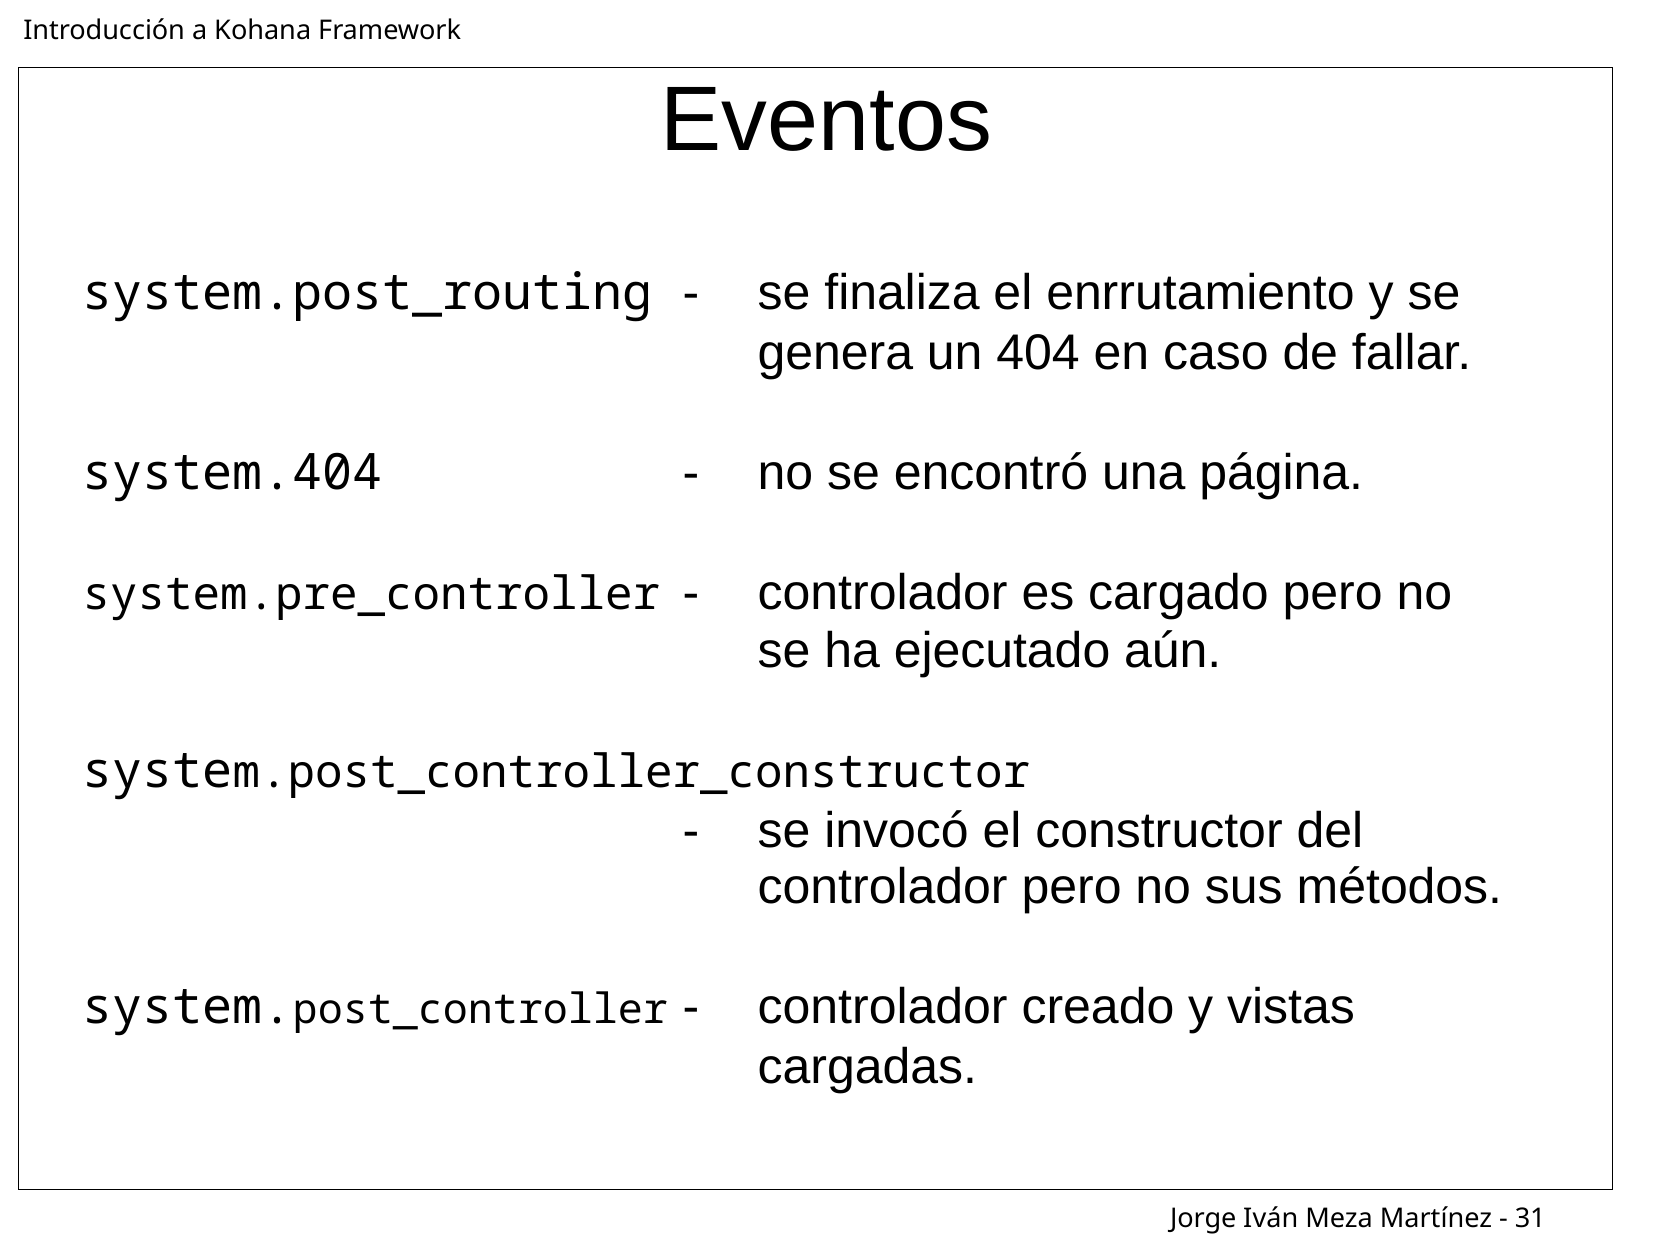

# Eventos
system.post_routing	-	se finaliza el enrrutamiento y se 										genera un 404 en caso de fallar.
system.404				-	no se encontró una página.
system.pre_controller	-	controlador es cargado pero no 										se ha ejecutado aún.
system.post_controller_constructor
								-	se invocó el constructor del 											controlador pero no sus métodos.
system.post_controller	-	controlador creado y vistas 											cargadas.